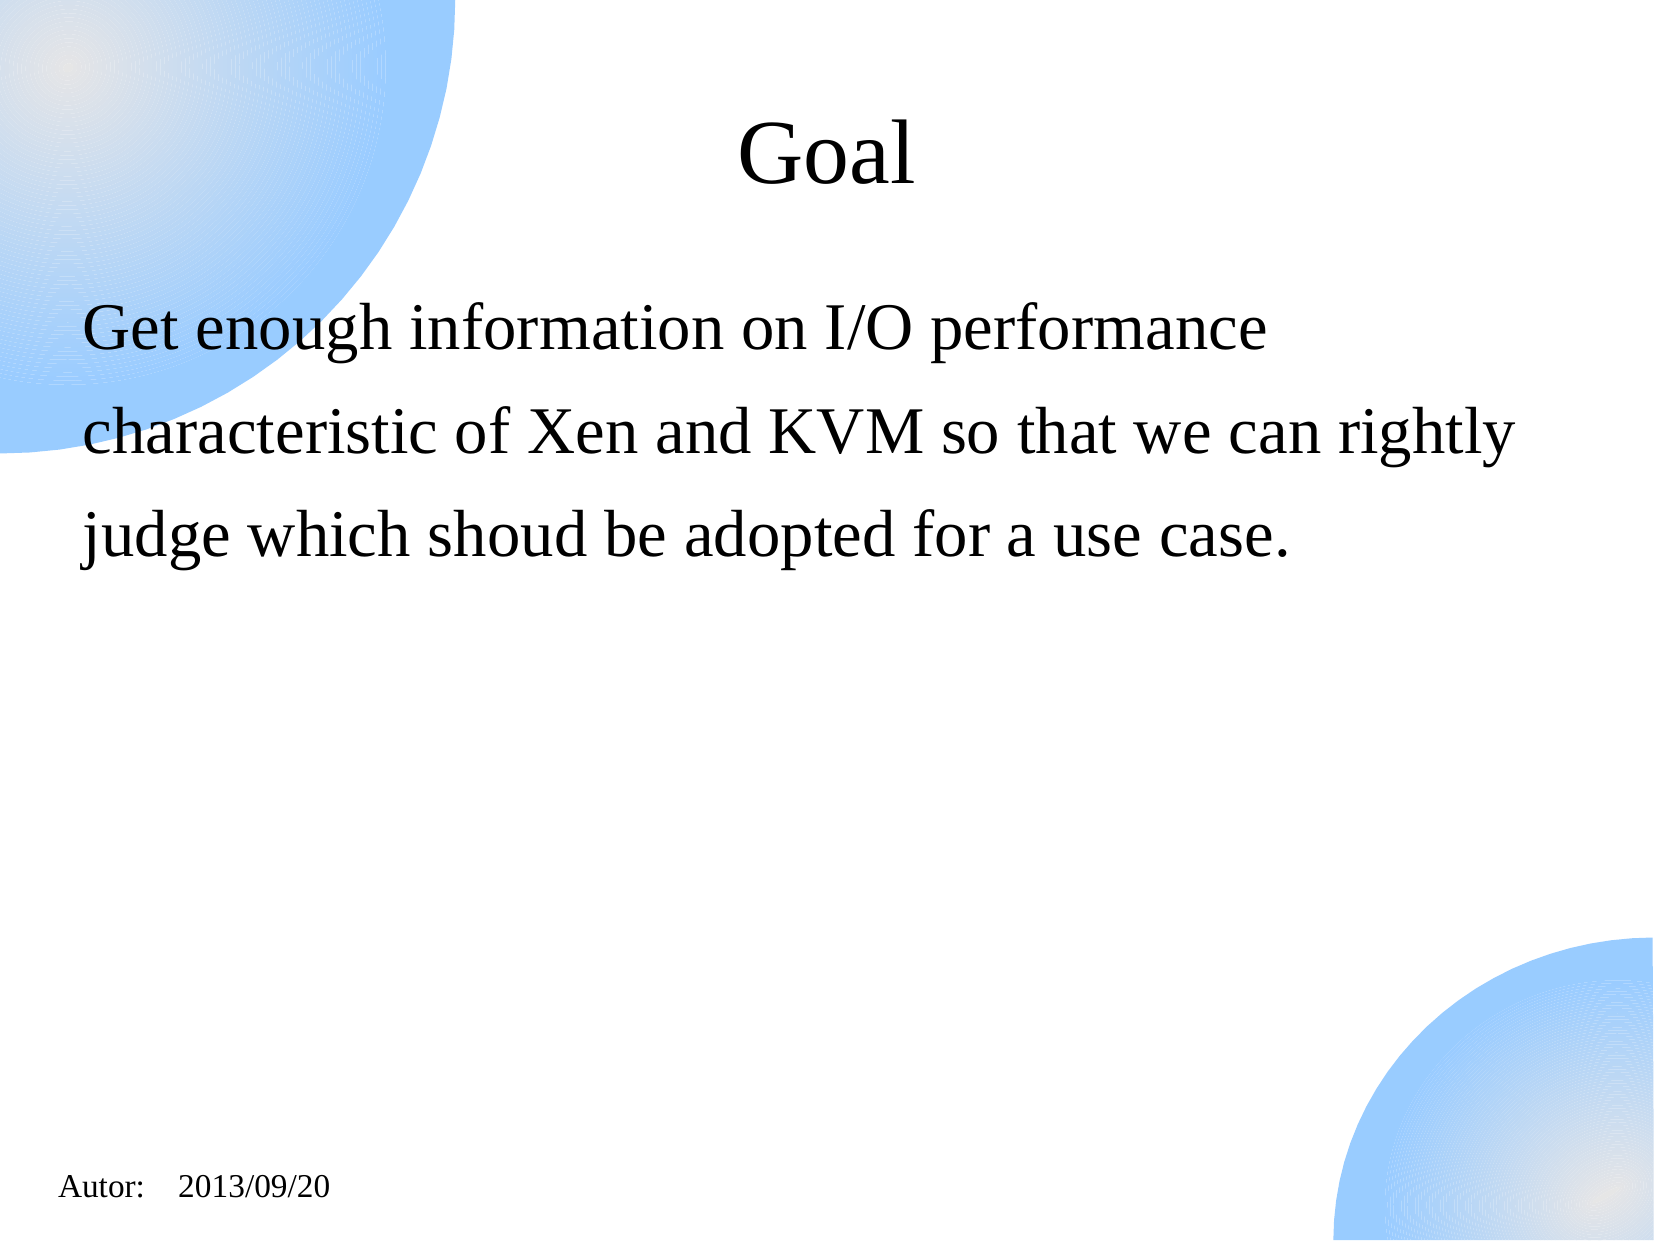

# Goal
Get enough information on I/O performance
characteristic of Xen and KVM so that we can rightly
judge which shoud be adopted for a use case.